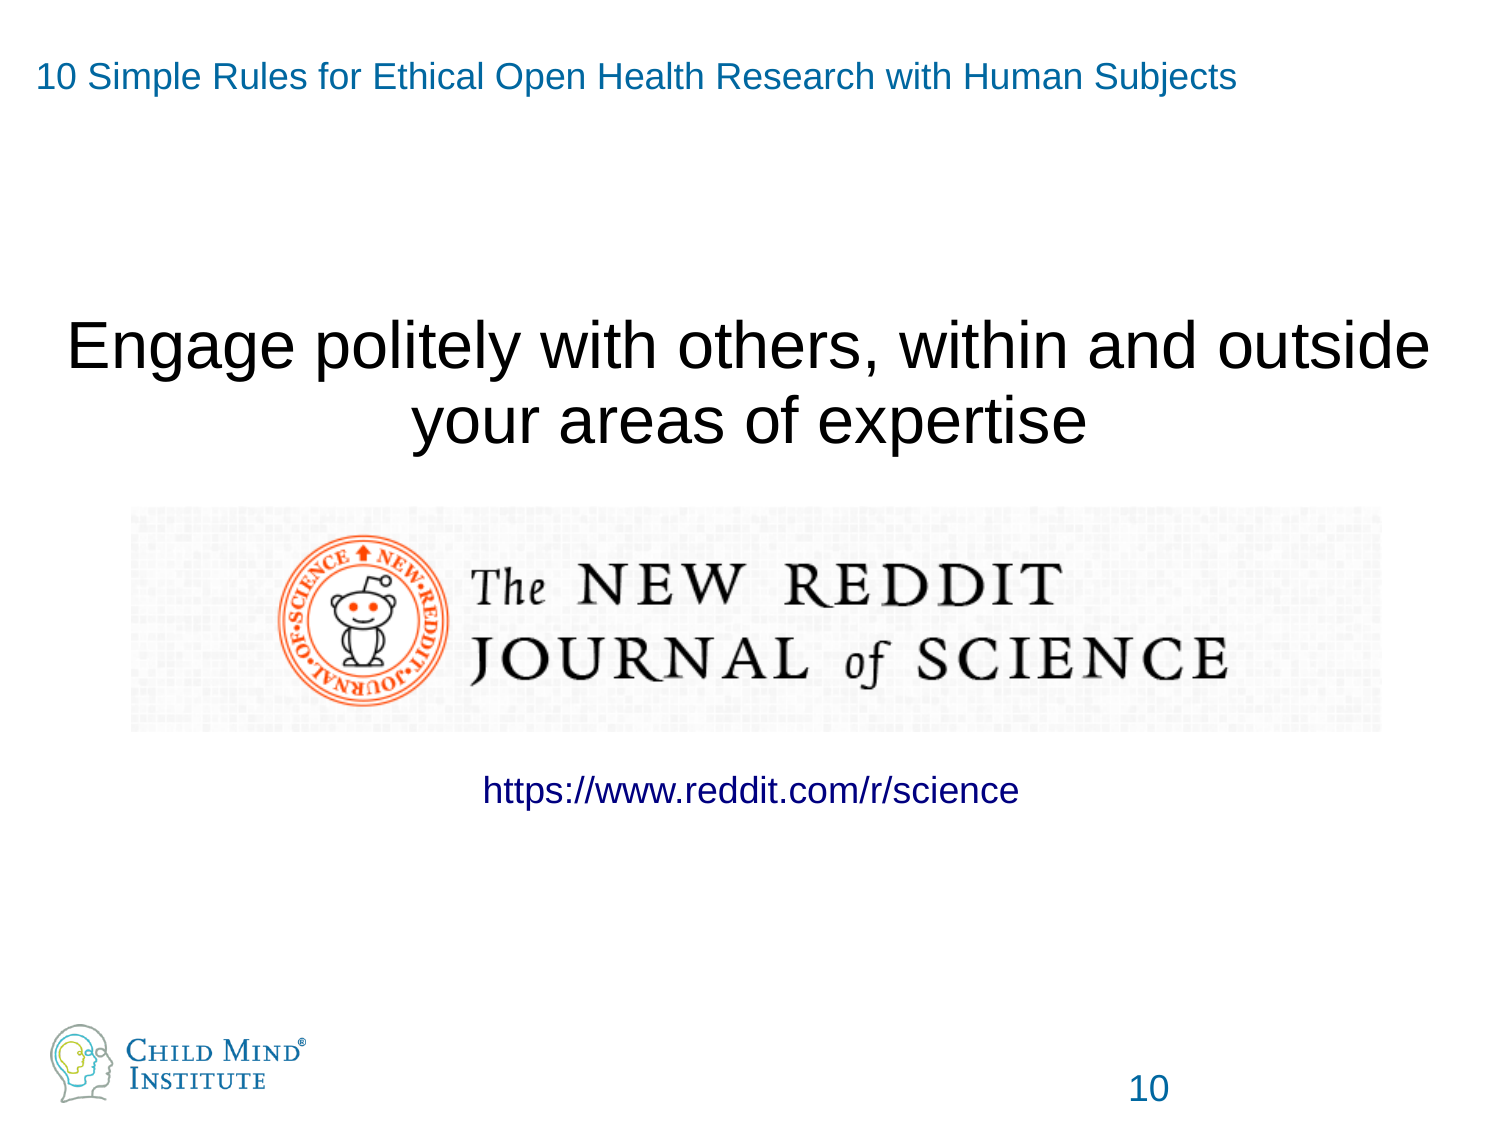

10 Simple Rules for Ethical Open Health Research with Human Subjects
#
Engage politely with others, within and outside your areas of expertise
https://www.reddit.com/r/science